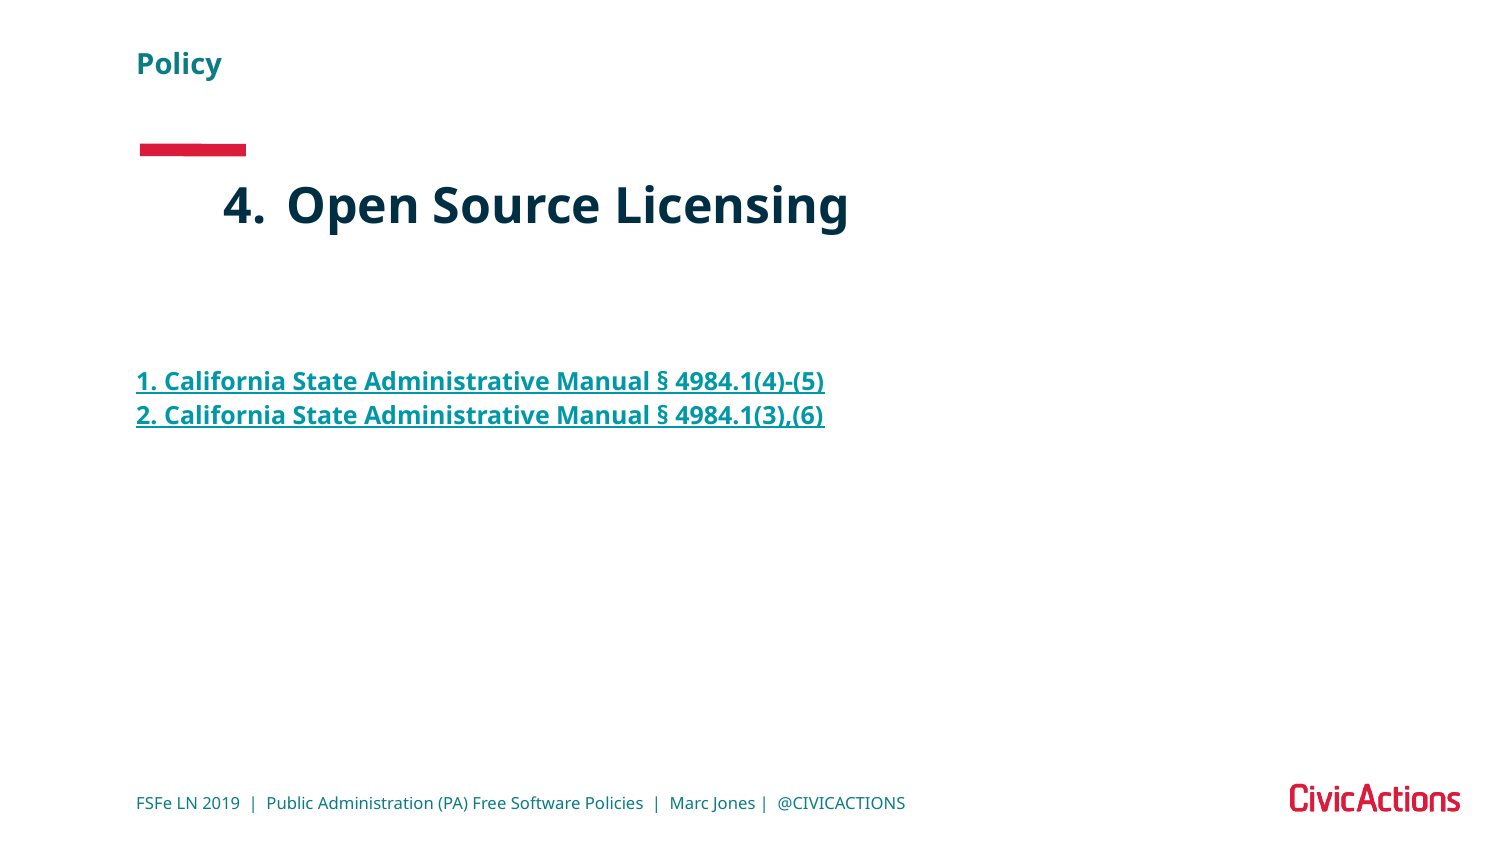

# Policy
Open Source Licensing
1. California State Administrative Manual § 4984.1(4)-(5)
2. California State Administrative Manual § 4984.1(3),(6)
FSFe LN 2019 | Public Administration (PA) Free Software Policies | Marc Jones | @CIVICACTIONS